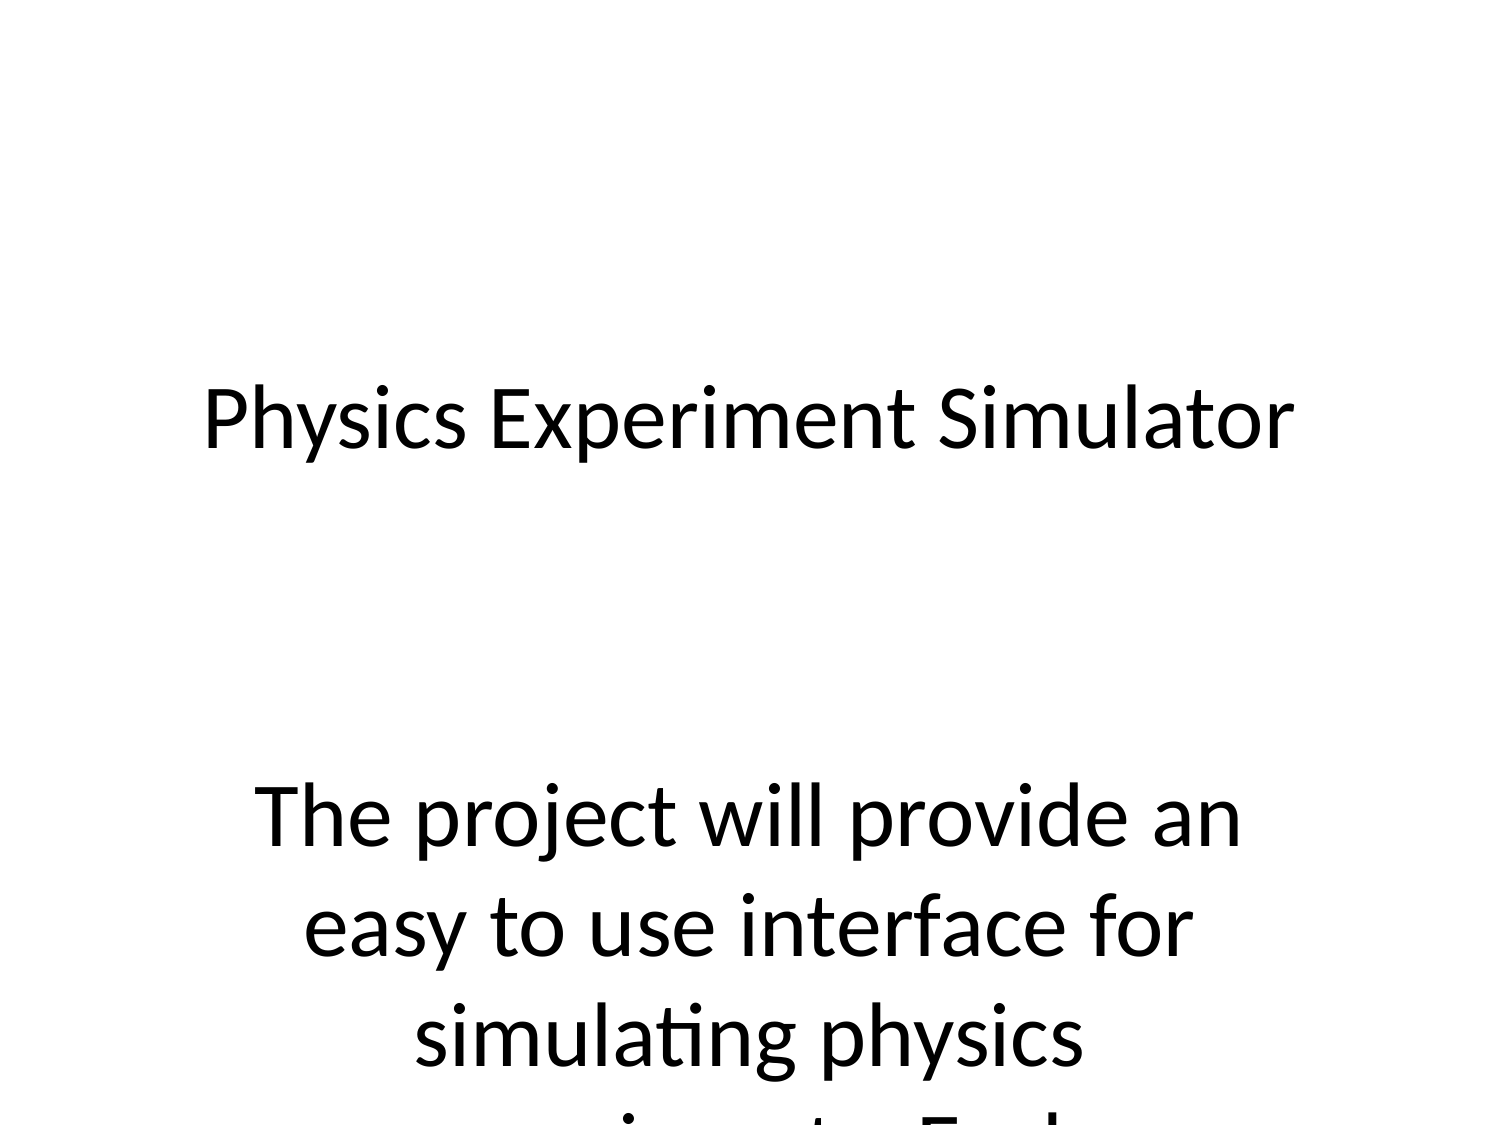

# Physics Experiment Simulator
The project will provide an easy to use interface for simulating physics experiments. Each experiment will be stored in its specific file, such that it will be easier to add/remove/edit experiments.